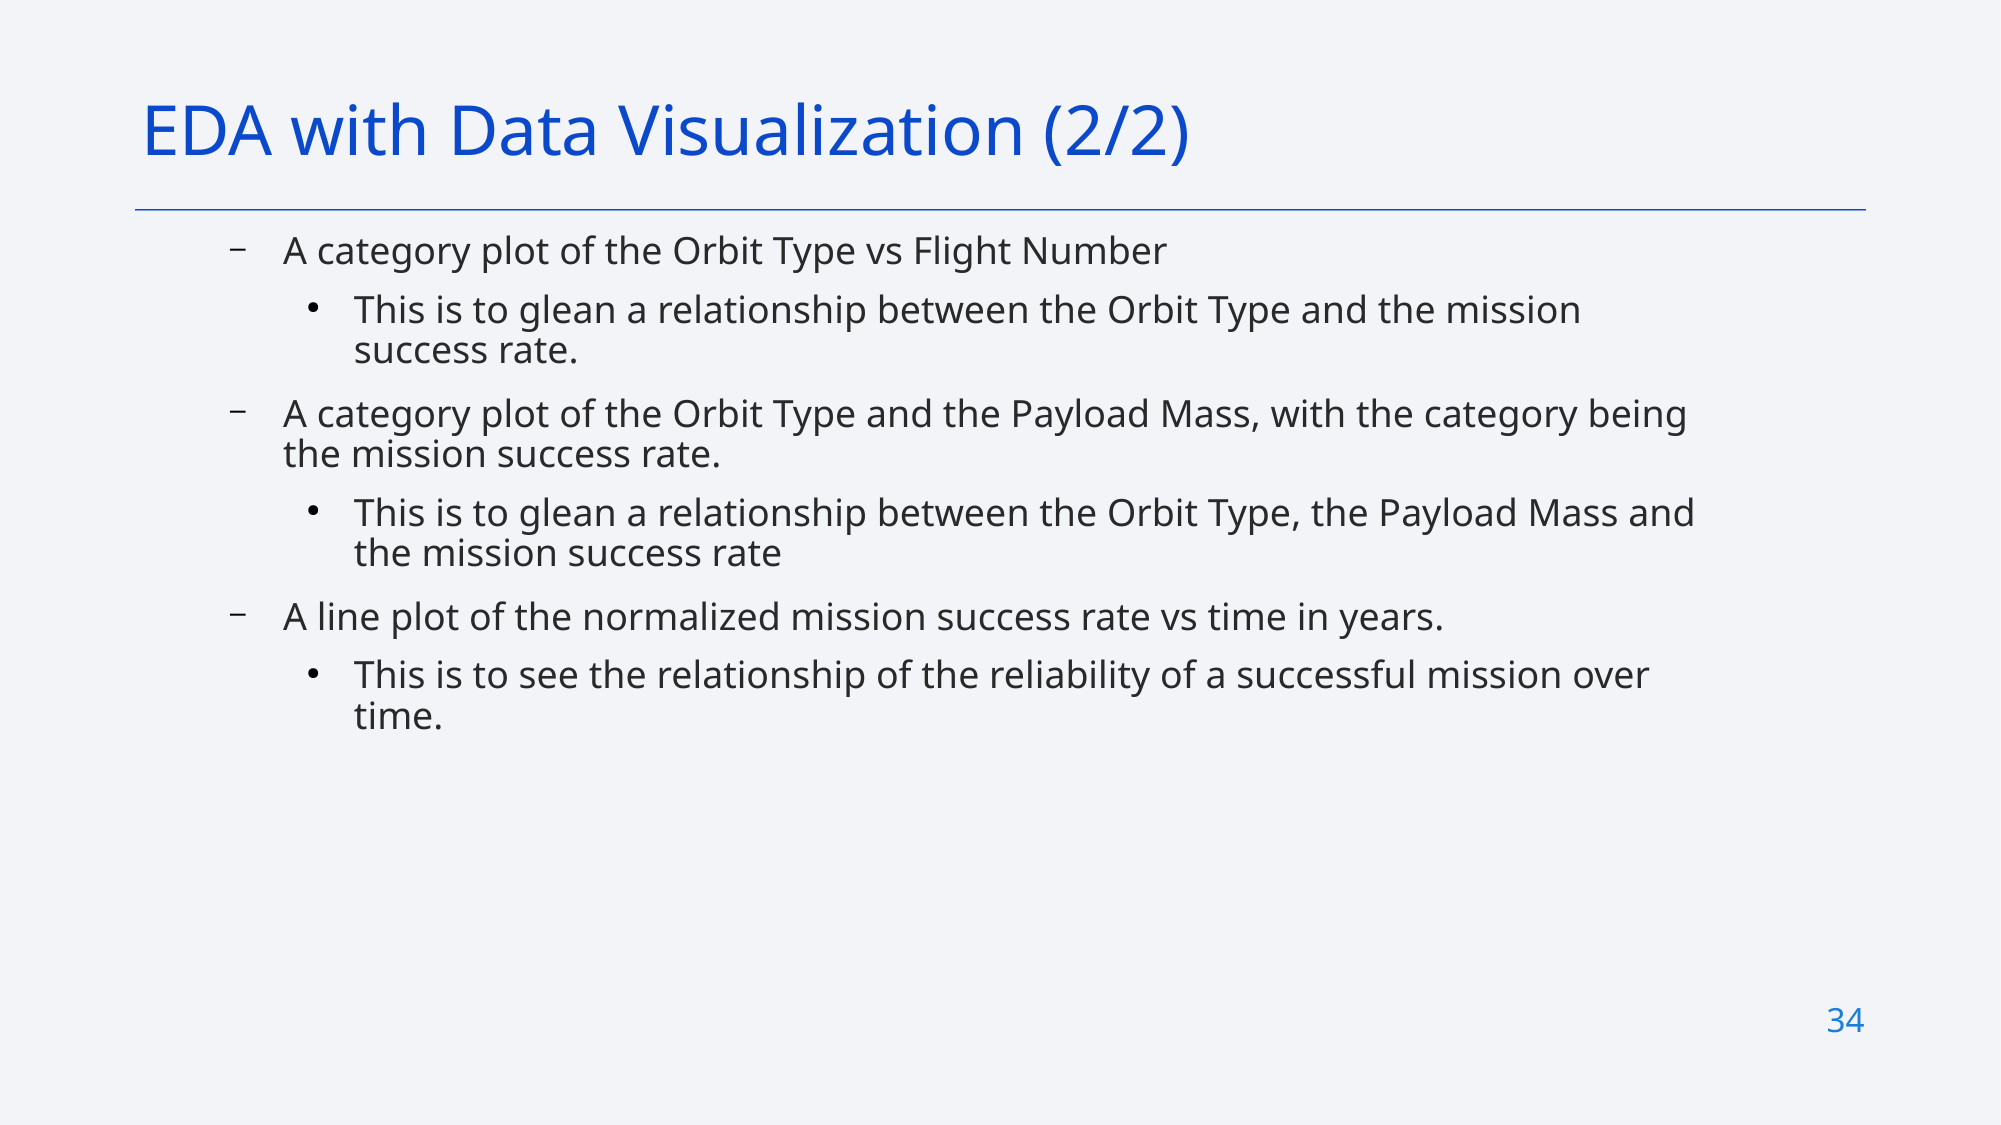

EDA with Data Visualization (2/2)
# A category plot of the Orbit Type vs Flight Number
This is to glean a relationship between the Orbit Type and the mission success rate.
A category plot of the Orbit Type and the Payload Mass, with the category being the mission success rate.
This is to glean a relationship between the Orbit Type, the Payload Mass and the mission success rate
A line plot of the normalized mission success rate vs time in years.
This is to see the relationship of the reliability of a successful mission over time.
34